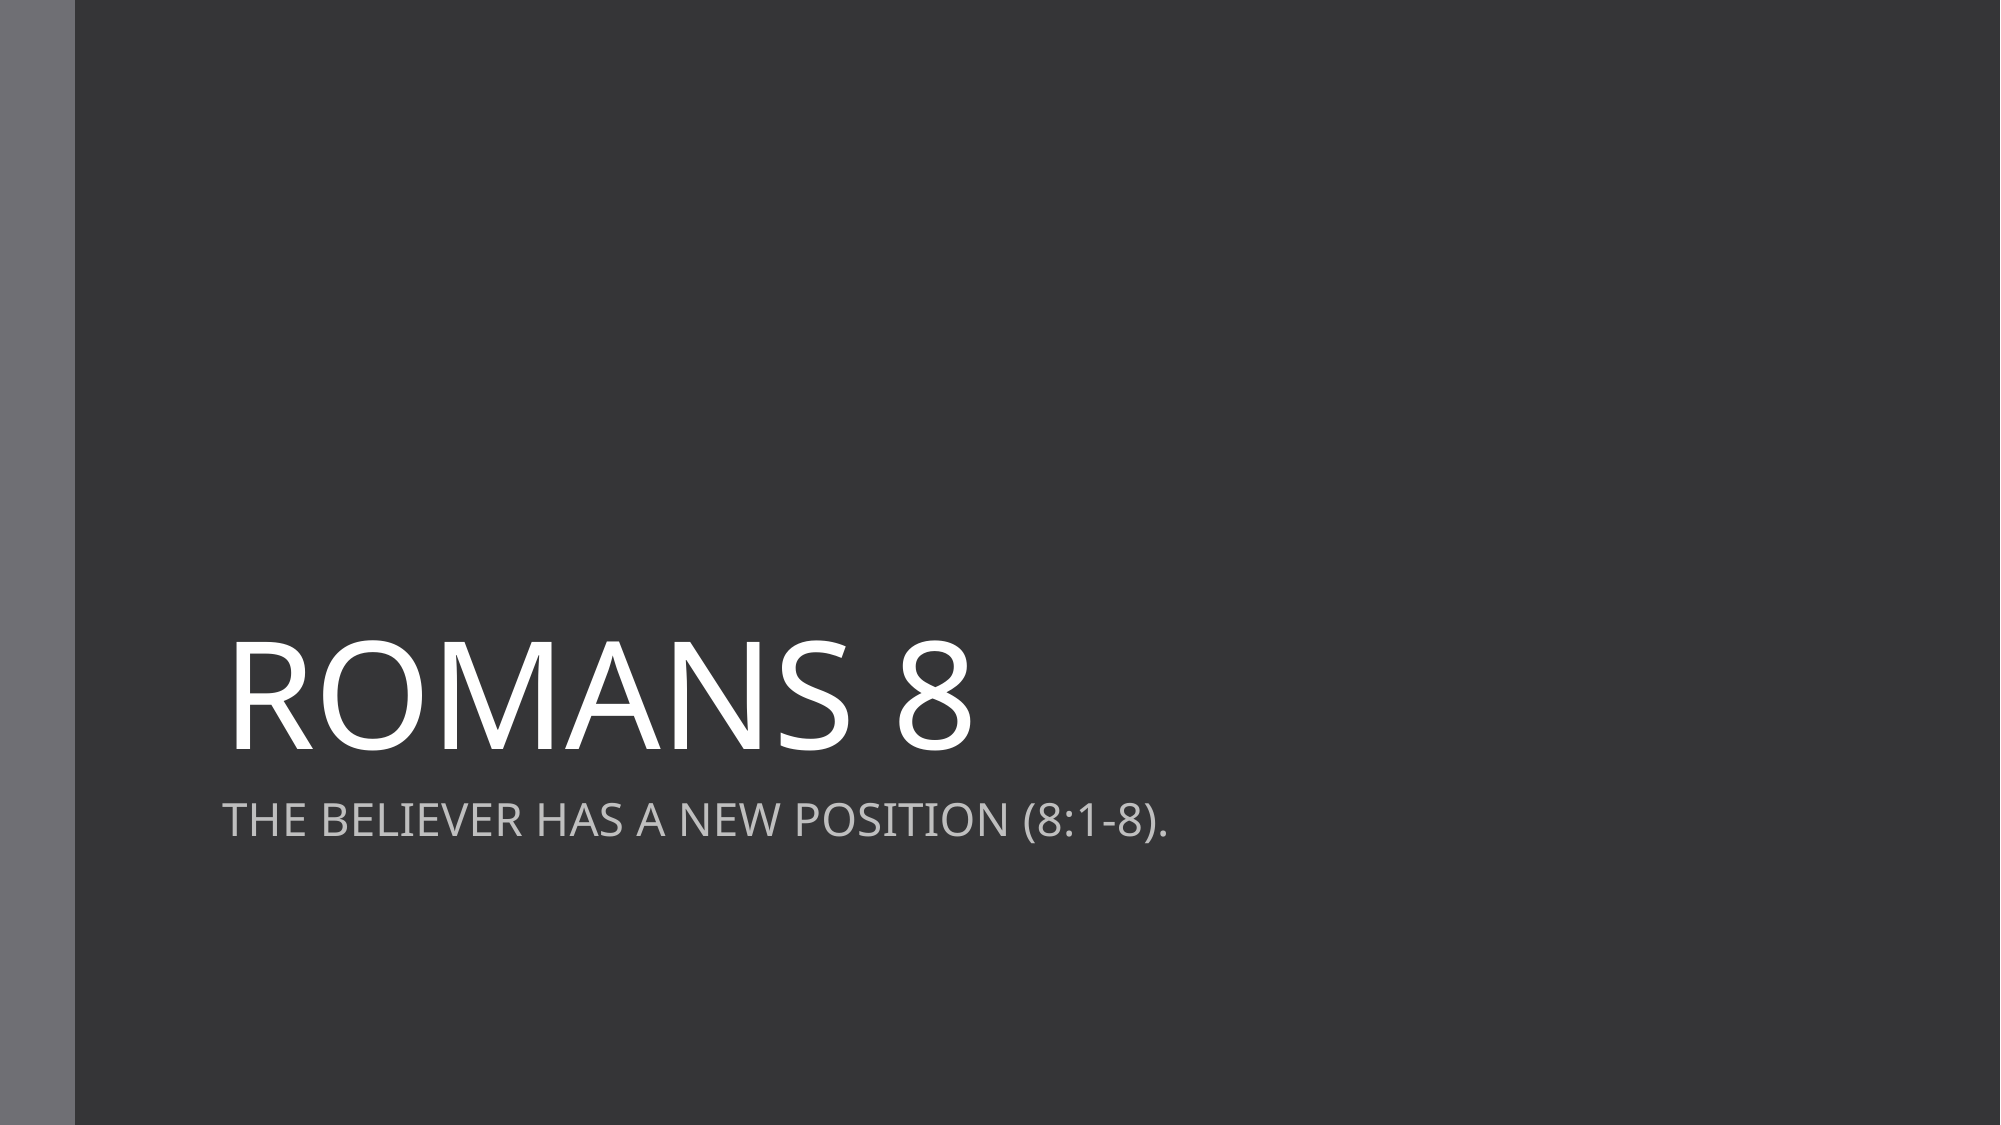

# ROMANS 8
THE BELIEVER HAS A NEW POSITION (8:1-8).